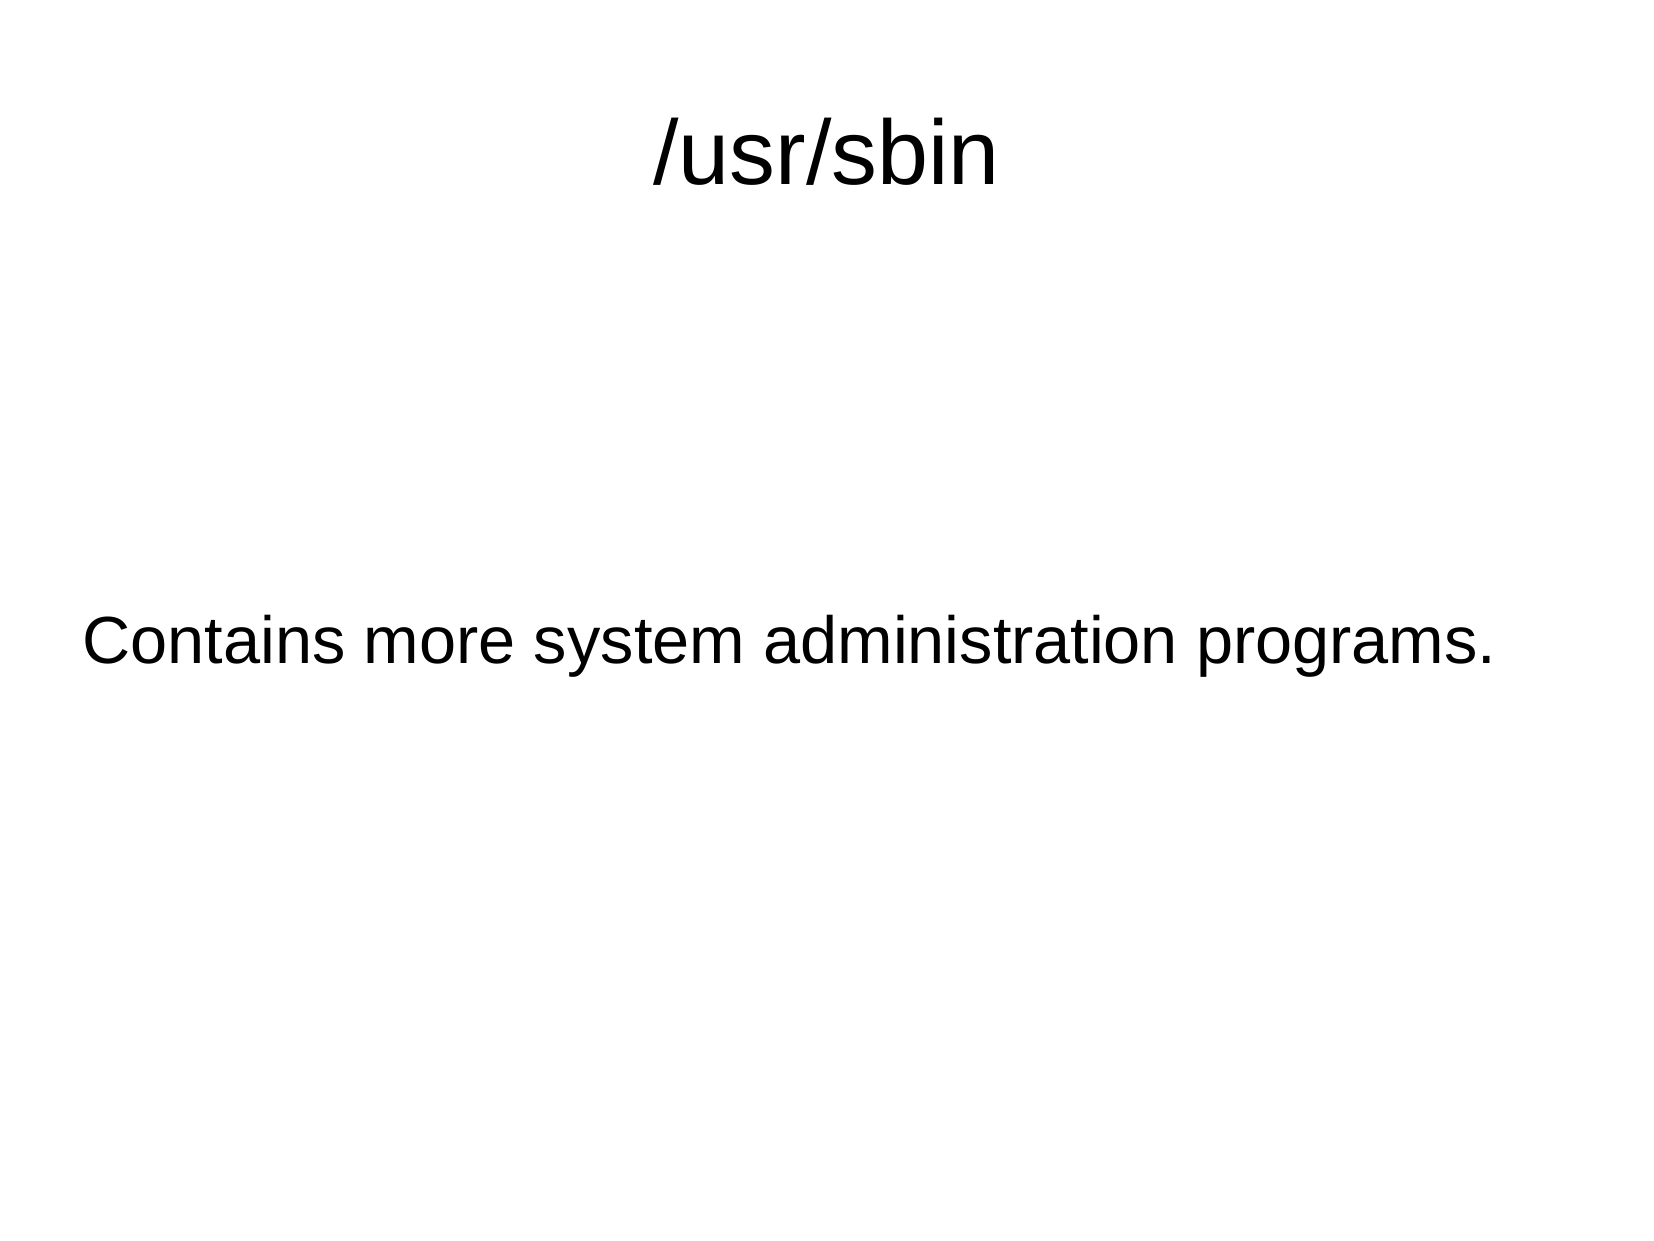

# /usr/sbin
Contains more system administration programs.